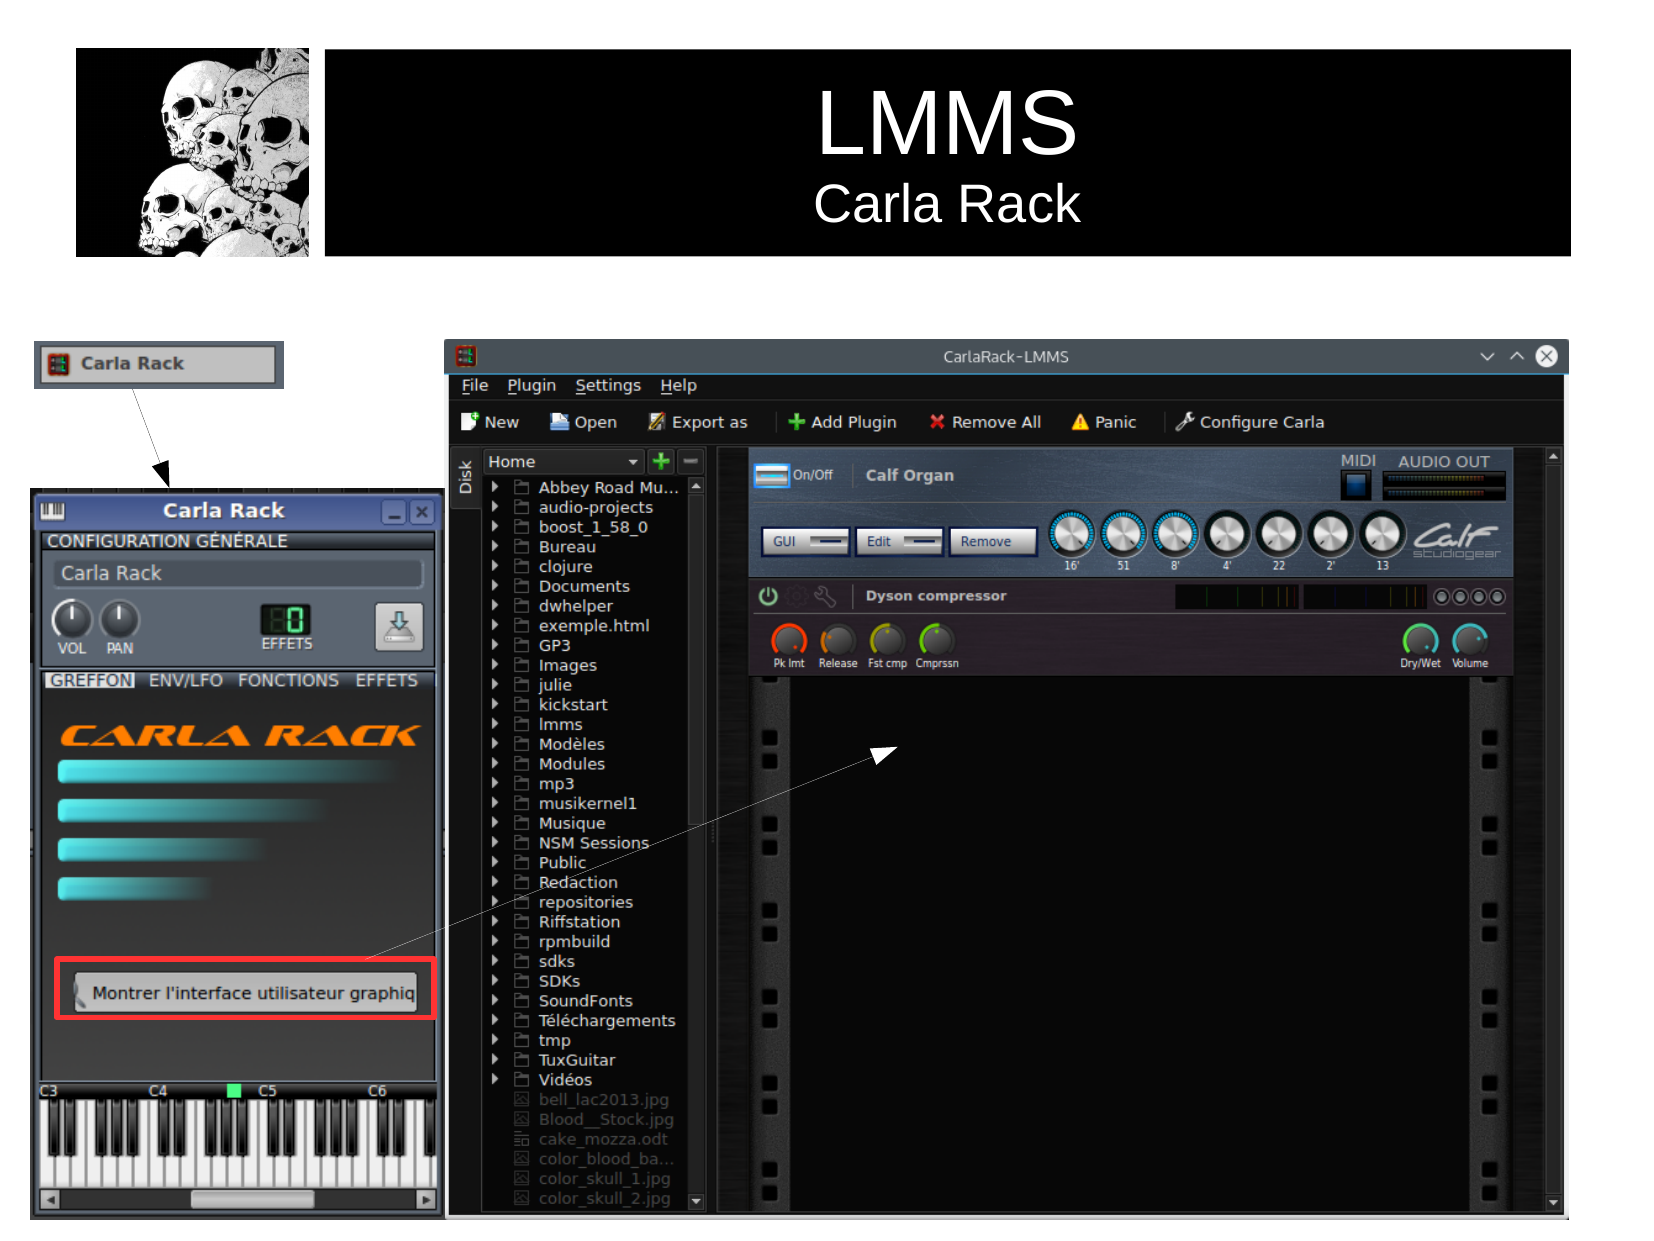

# LMMS Carla Rack
Y. Collette
36